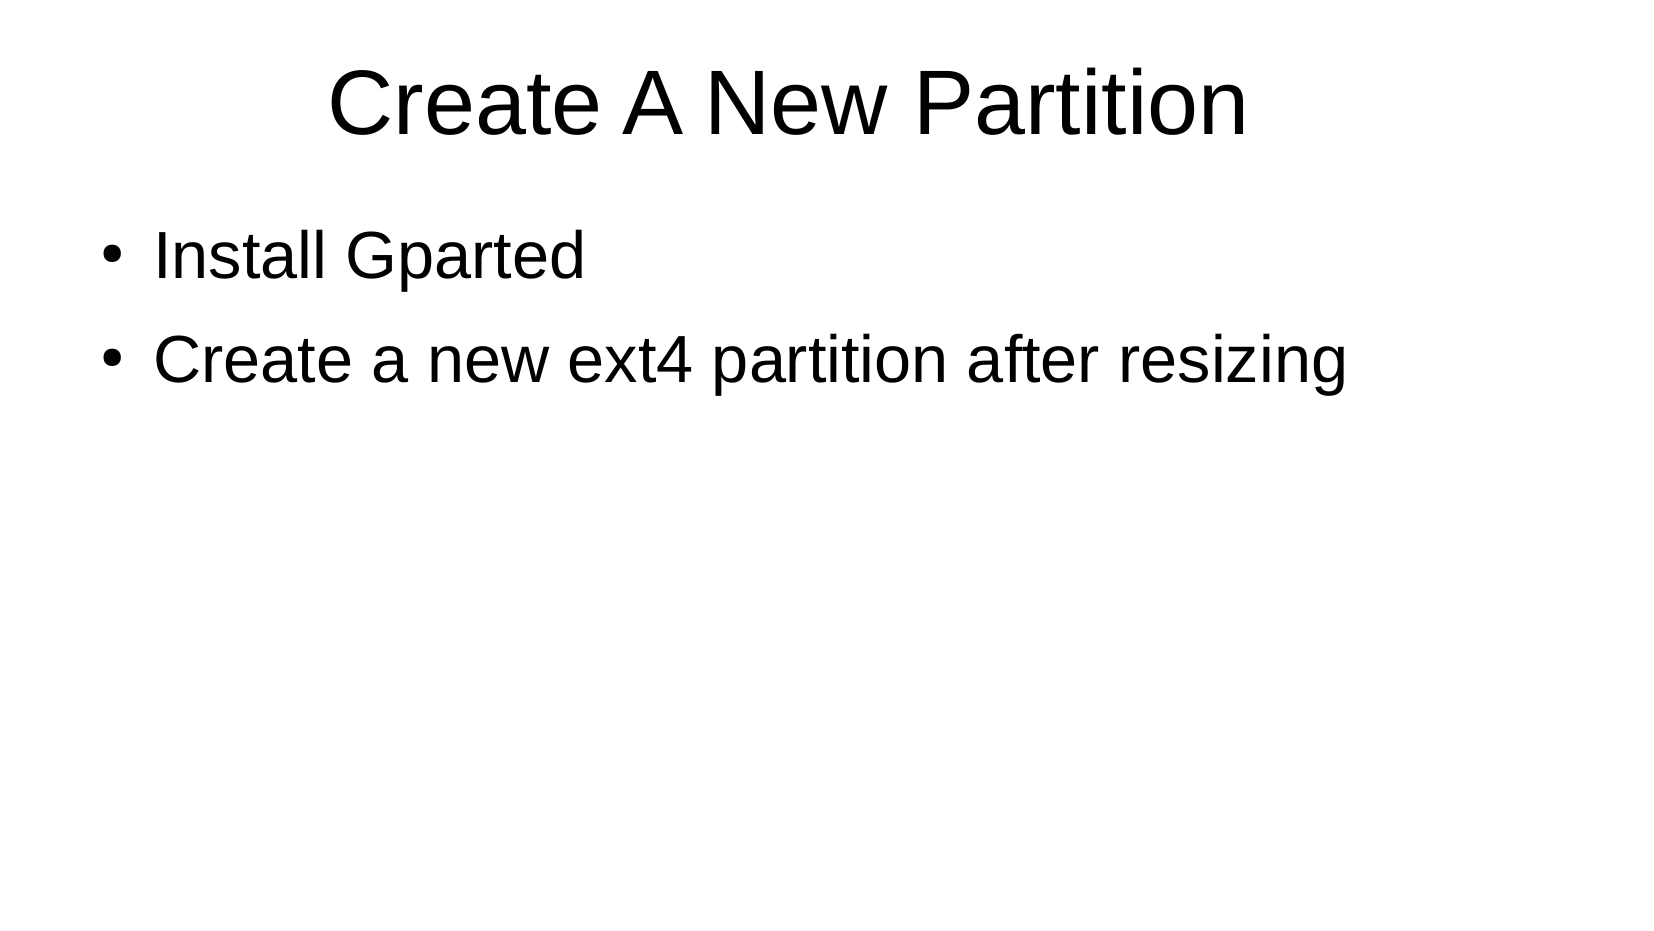

# Create A New Partition
Install Gparted
Create a new ext4 partition after resizing